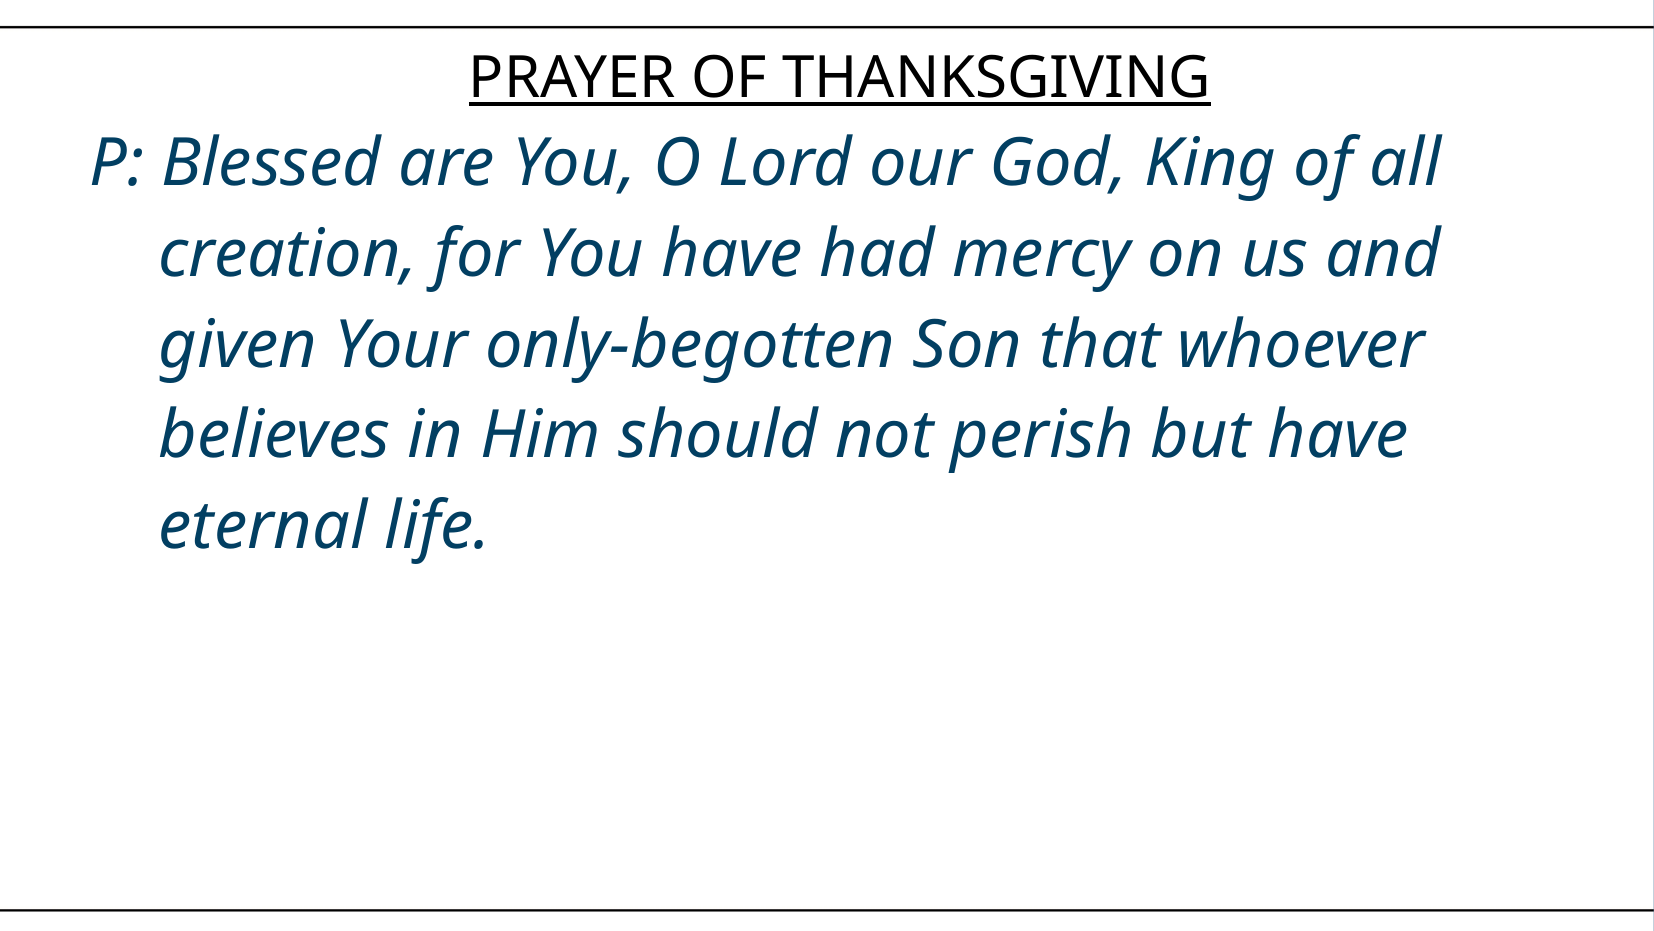

PRAYER OF THANKSGIVING
P: Blessed are You, O Lord our God, King of all
 creation, for You have had mercy on us and
 given Your only-begotten Son that whoever
 believes in Him should not perish but have
 eternal life.